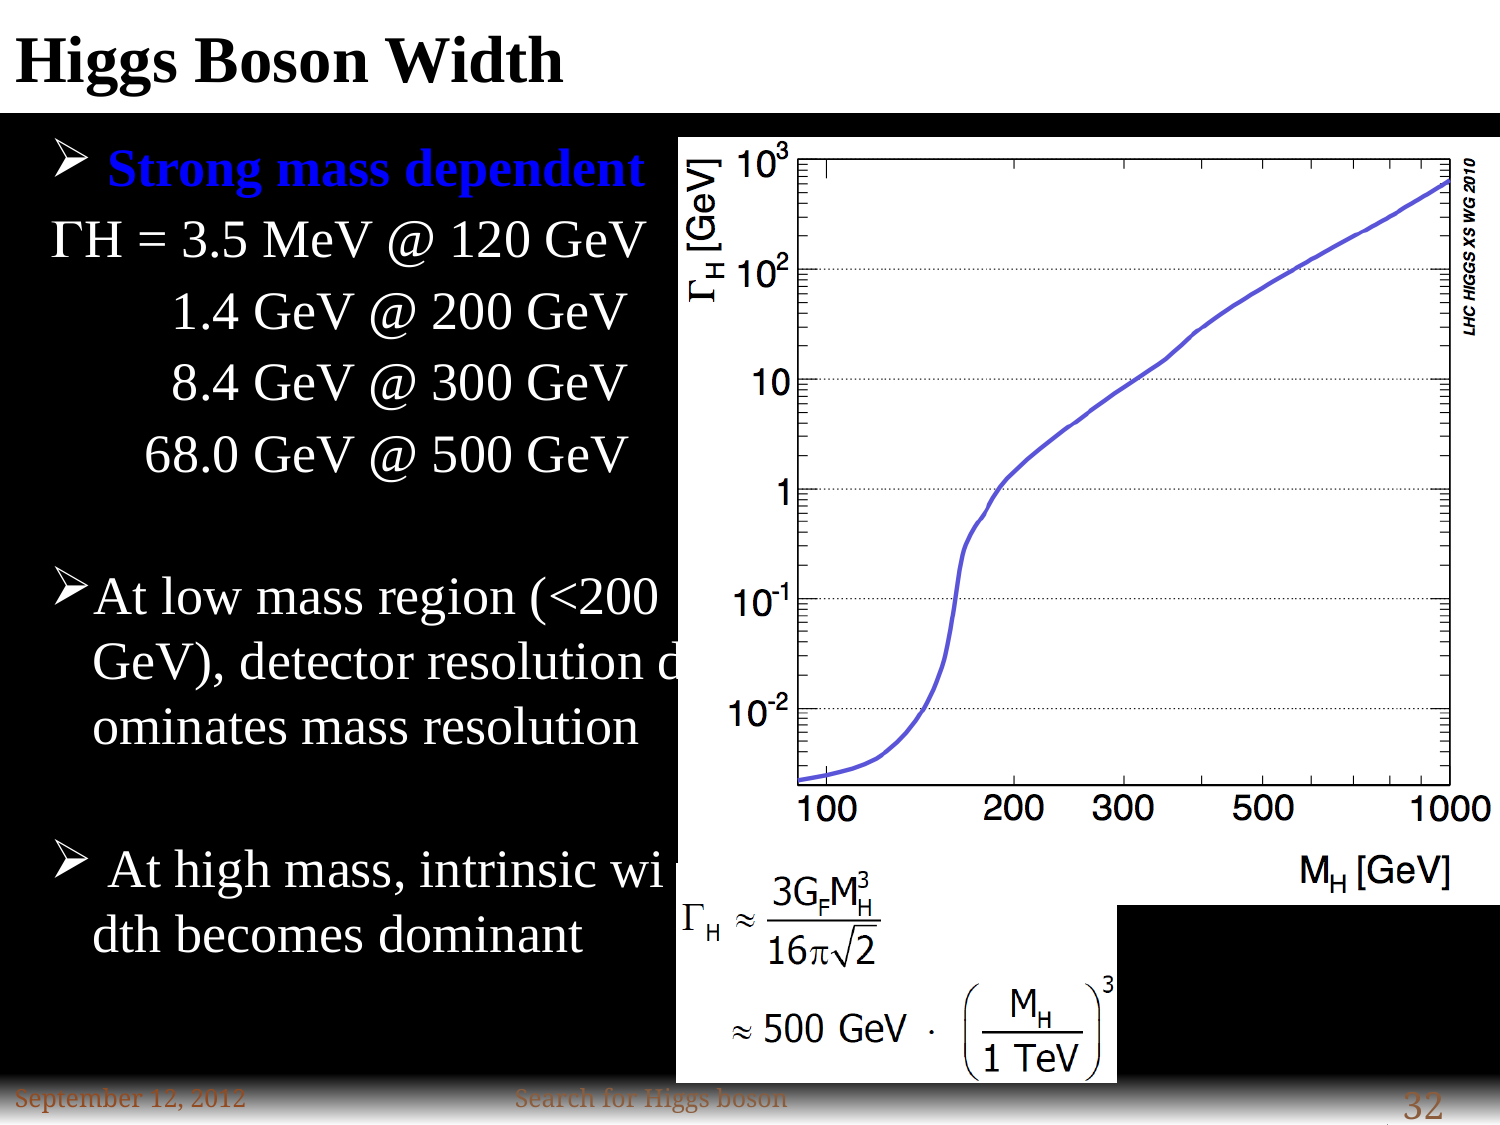

# Higgs Boson Width
 Strong mass dependent
H = 3.5 MeV @ 120 GeV
 1.4 GeV @ 200 GeV
 8.4 GeV @ 300 GeV
 68.0 GeV @ 500 GeV
At low mass region (<200 GeV), detector resolution dominates mass resolution
 At high mass, intrinsic width becomes dominant
September 12, 2012
Search for Higgs boson